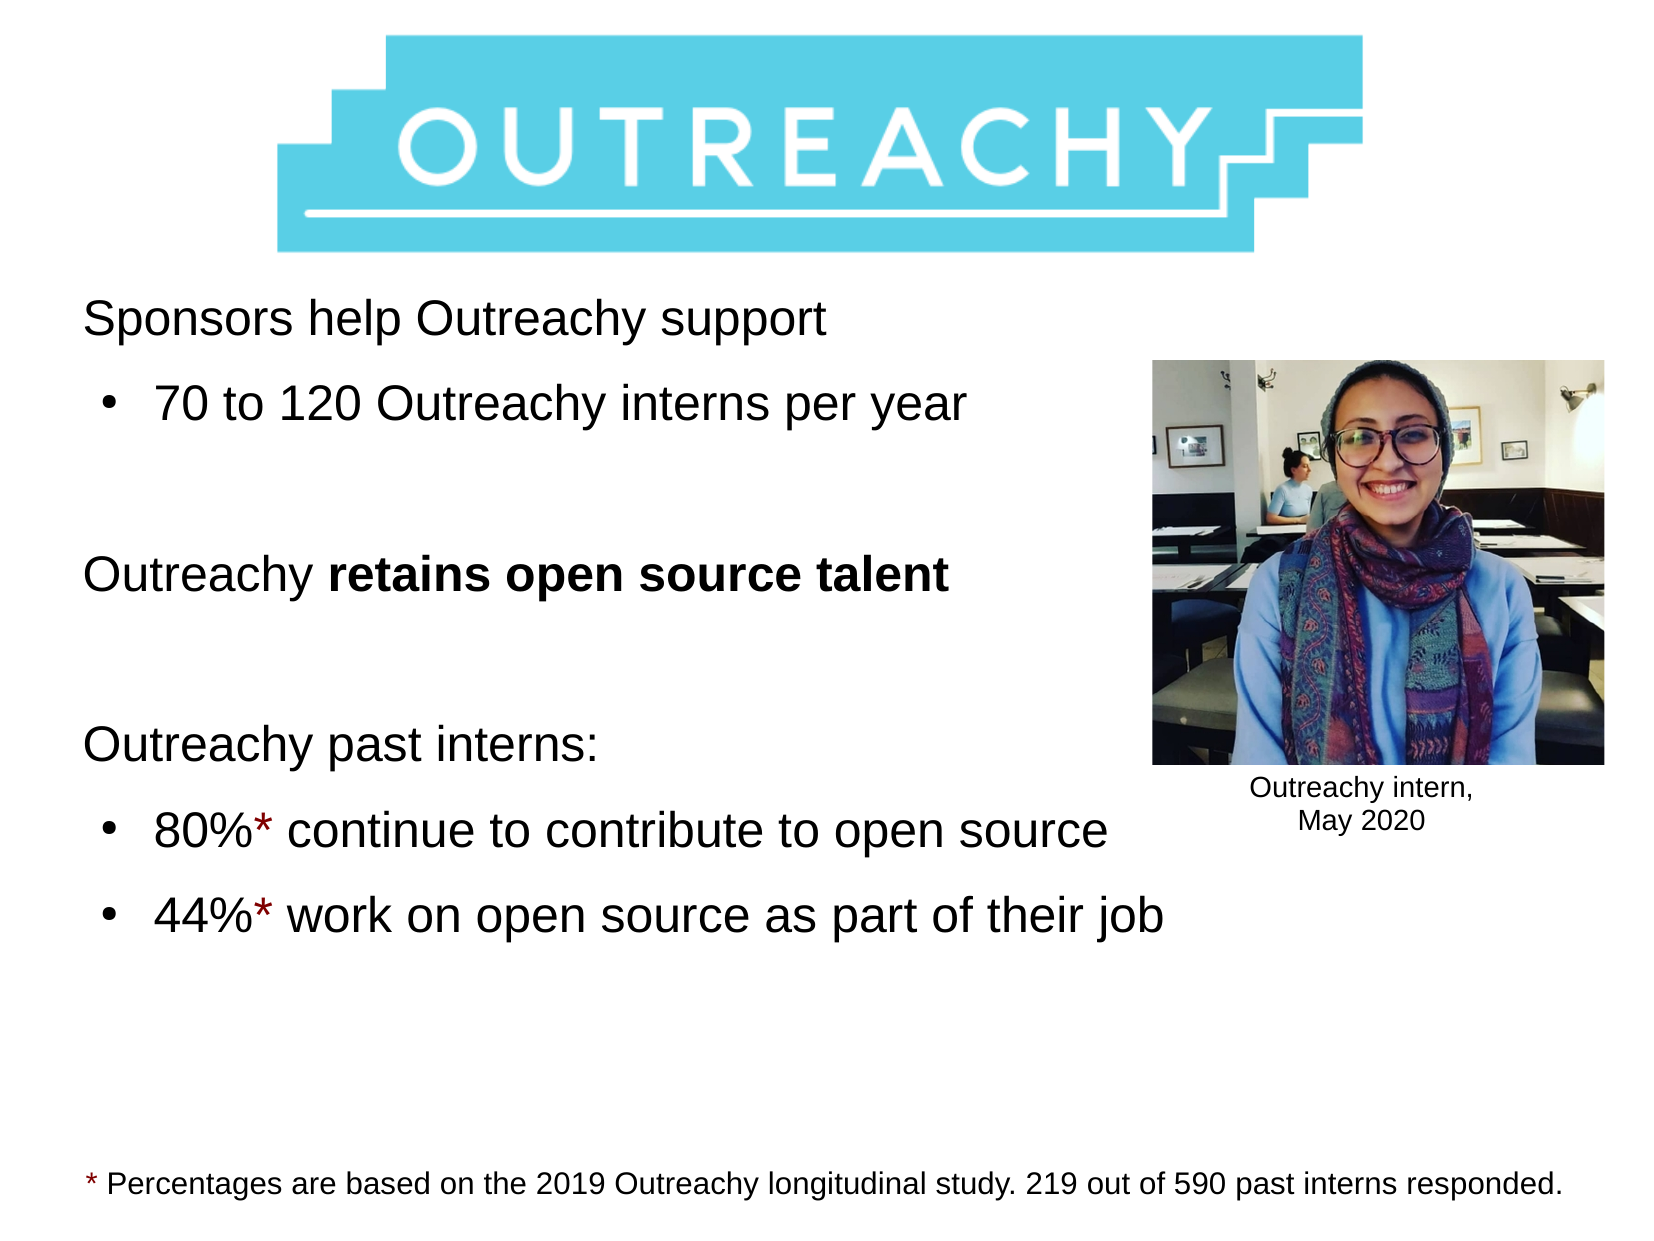

# Sponsors help Outreachy support
70 to 120 Outreachy interns per year
Outreachy retains open source talent
Outreachy past interns:
80%* continue to contribute to open source
44%* work on open source as part of their job
Outreachy intern,
May 2020
* Percentages are based on the 2019 Outreachy longitudinal study. 219 out of 590 past interns responded.